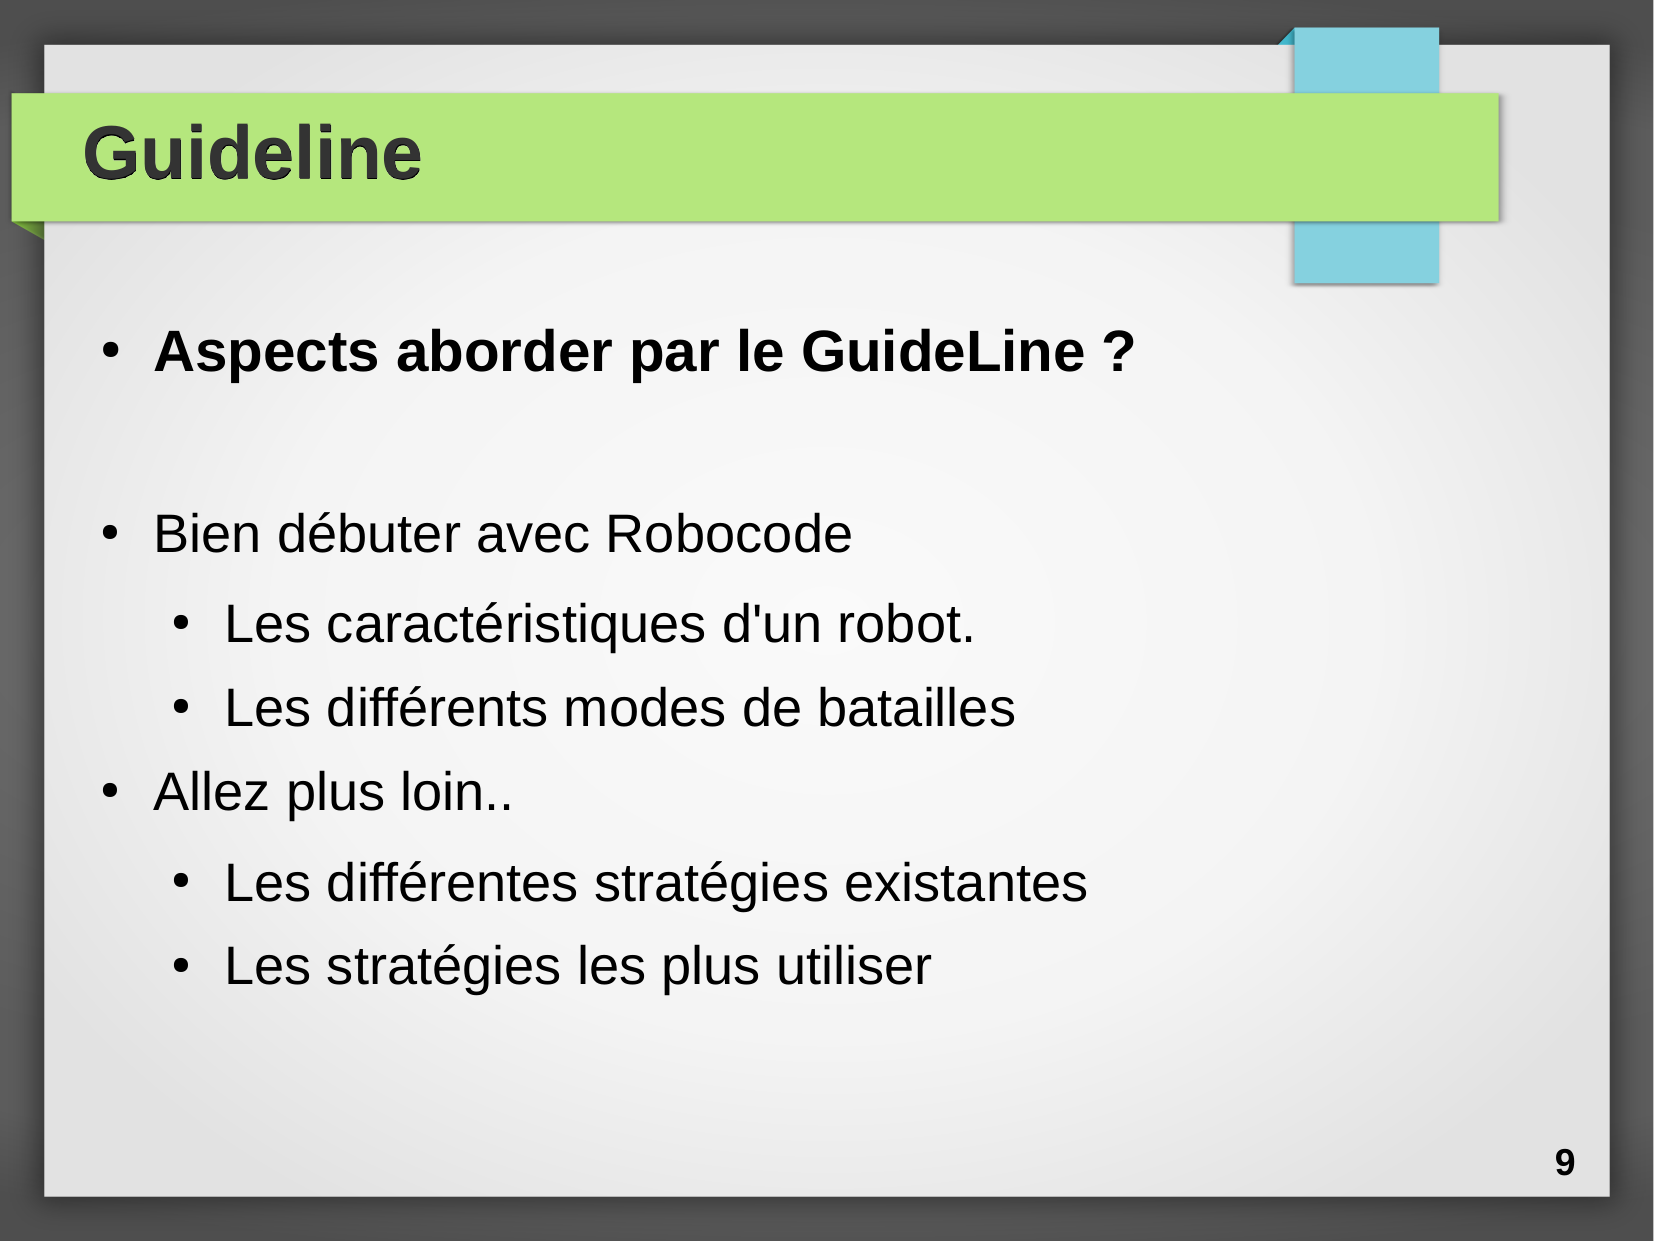

# Guideline
Aspects aborder par le GuideLine ?
Bien débuter avec Robocode
Les caractéristiques d'un robot.
Les différents modes de batailles
Allez plus loin..
Les différentes stratégies existantes
Les stratégies les plus utiliser